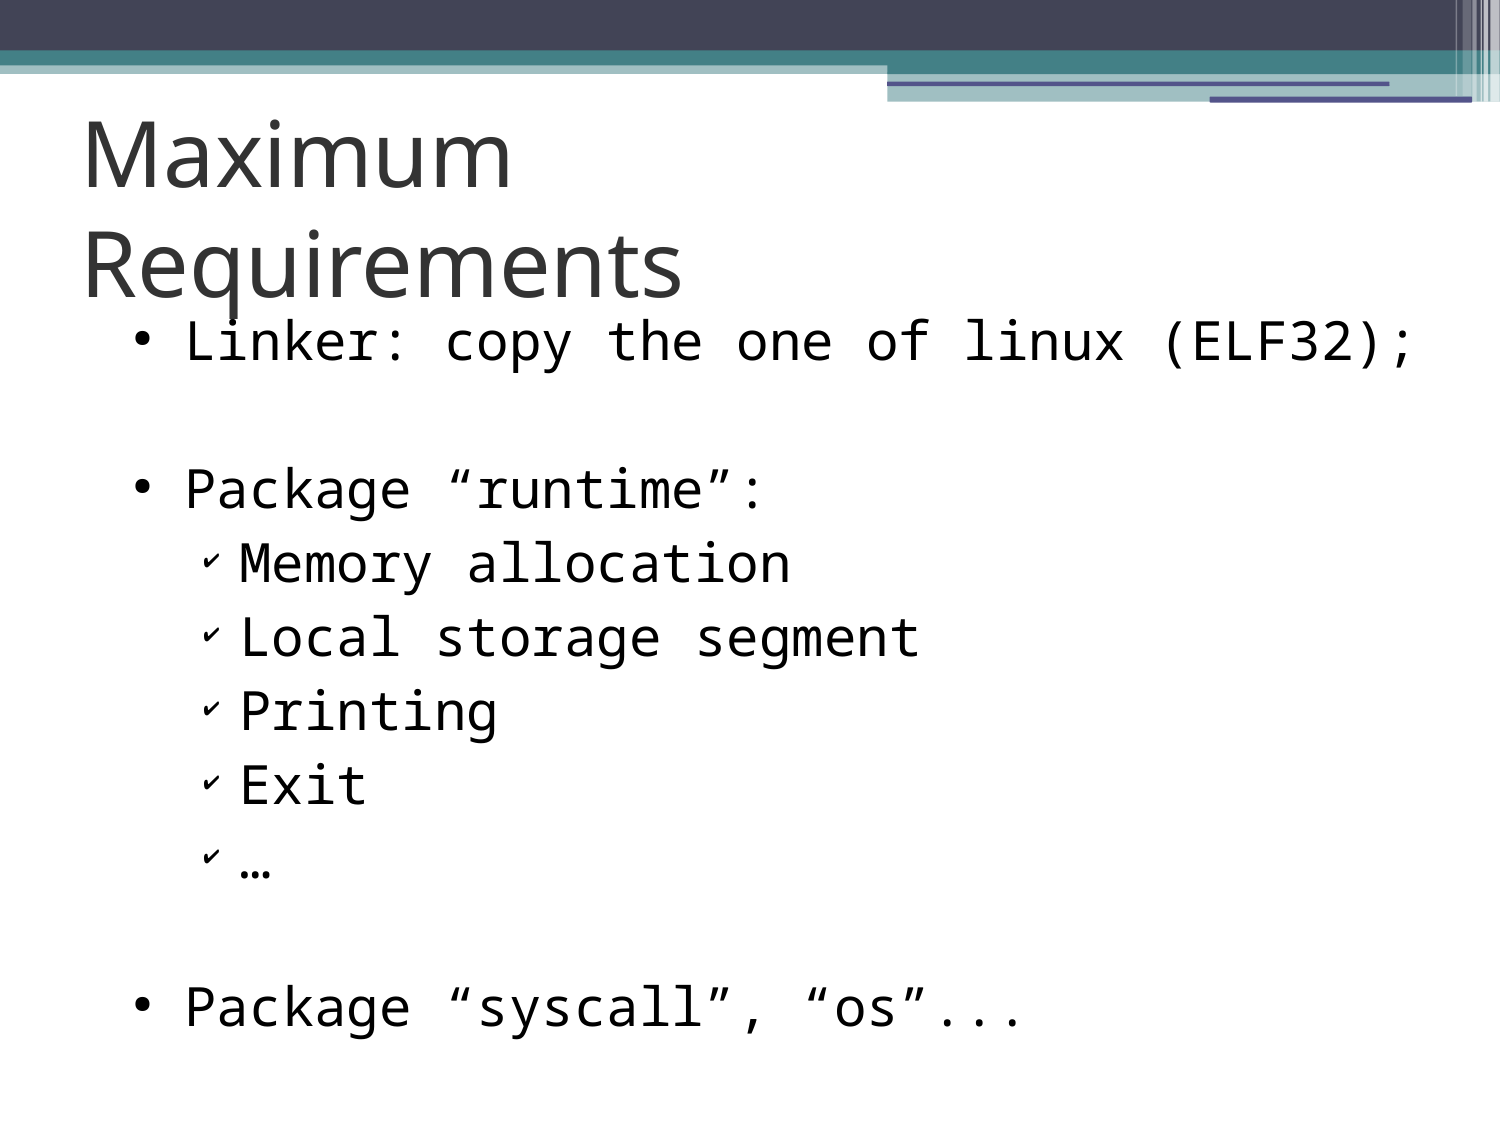

Maximum Requirements
 Linker: copy the one of linux (ELF32);
 Package “runtime”:
Memory allocation
Local storage segment
Printing
Exit
…
 Package “syscall”, “os”...
 More OS-specific support;